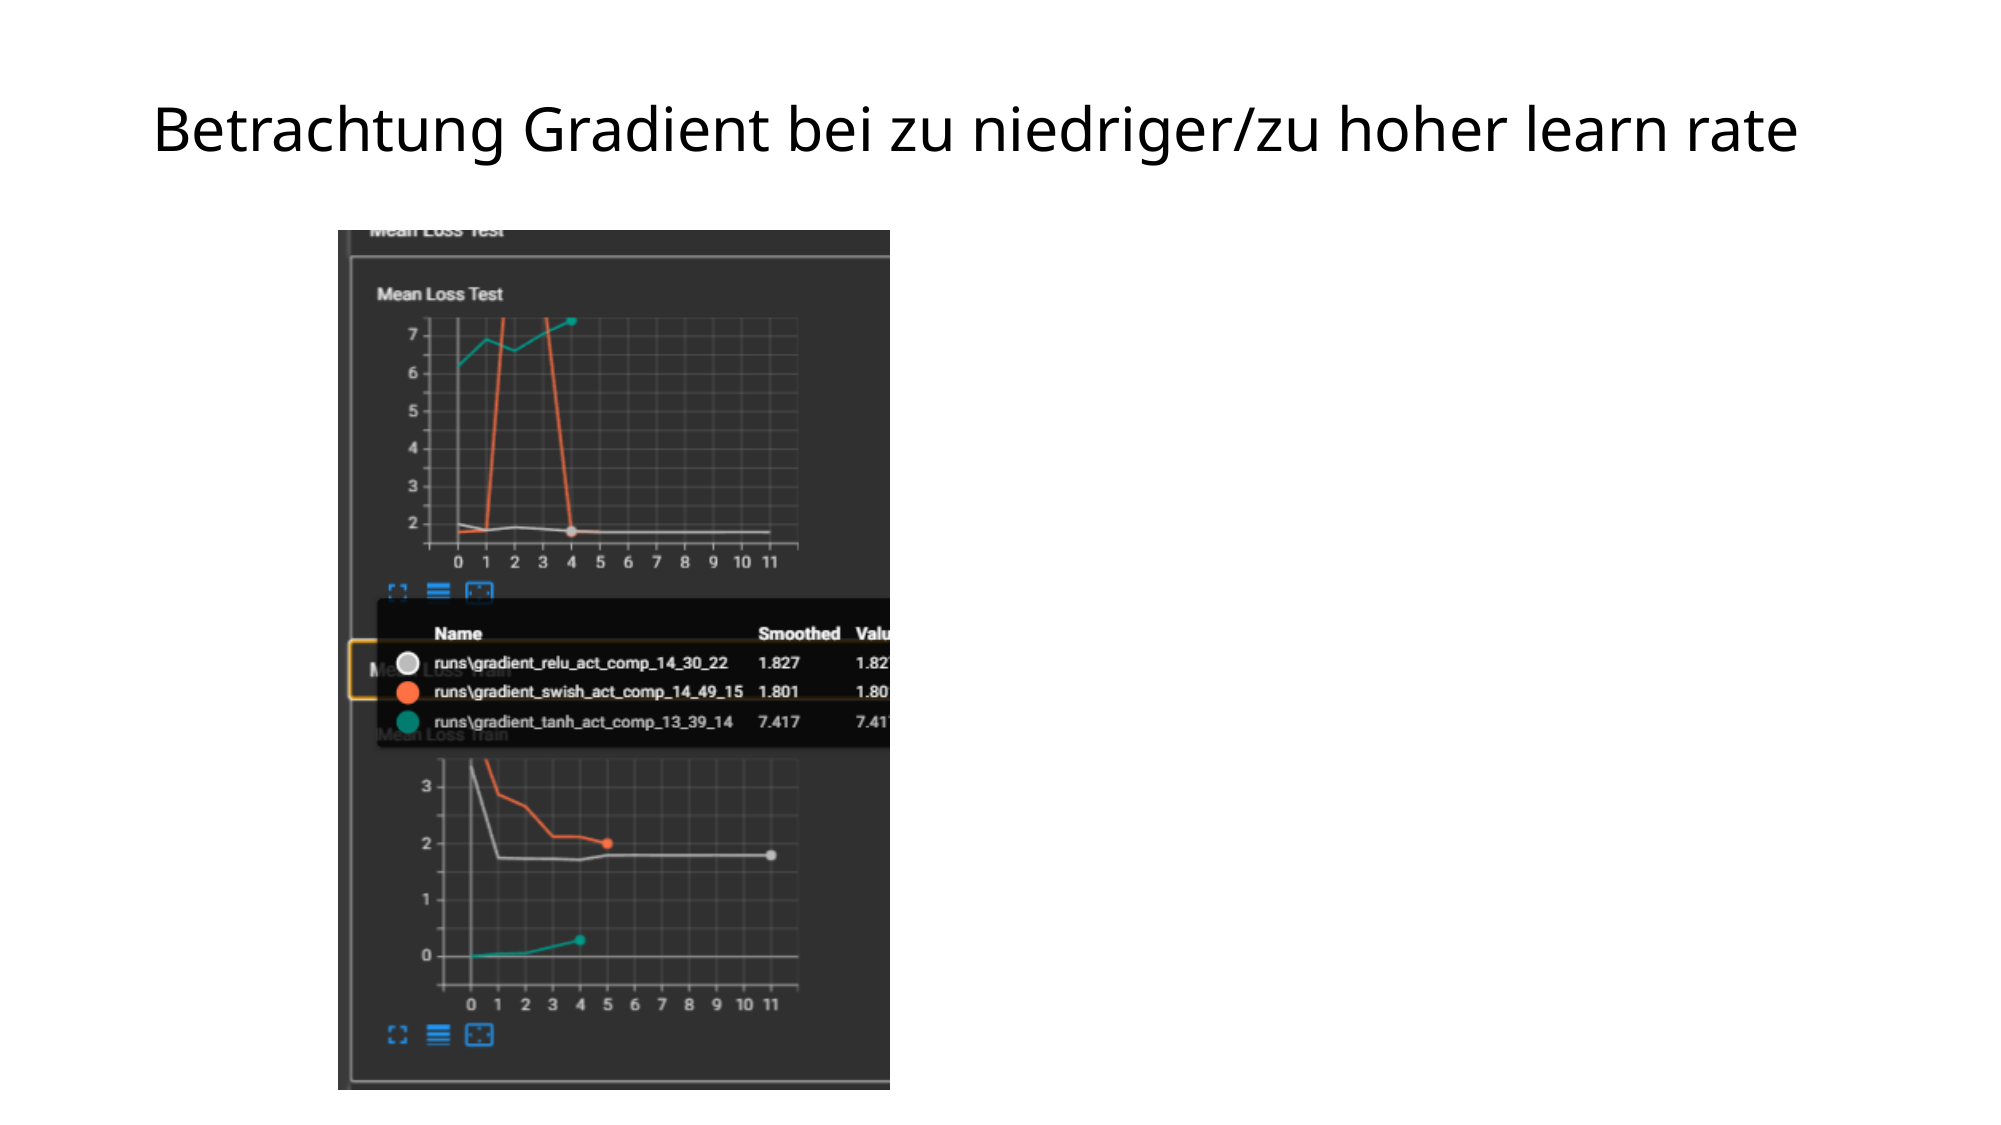

# Betrachtung Gradient bei zu niedriger/zu hoher learn rate